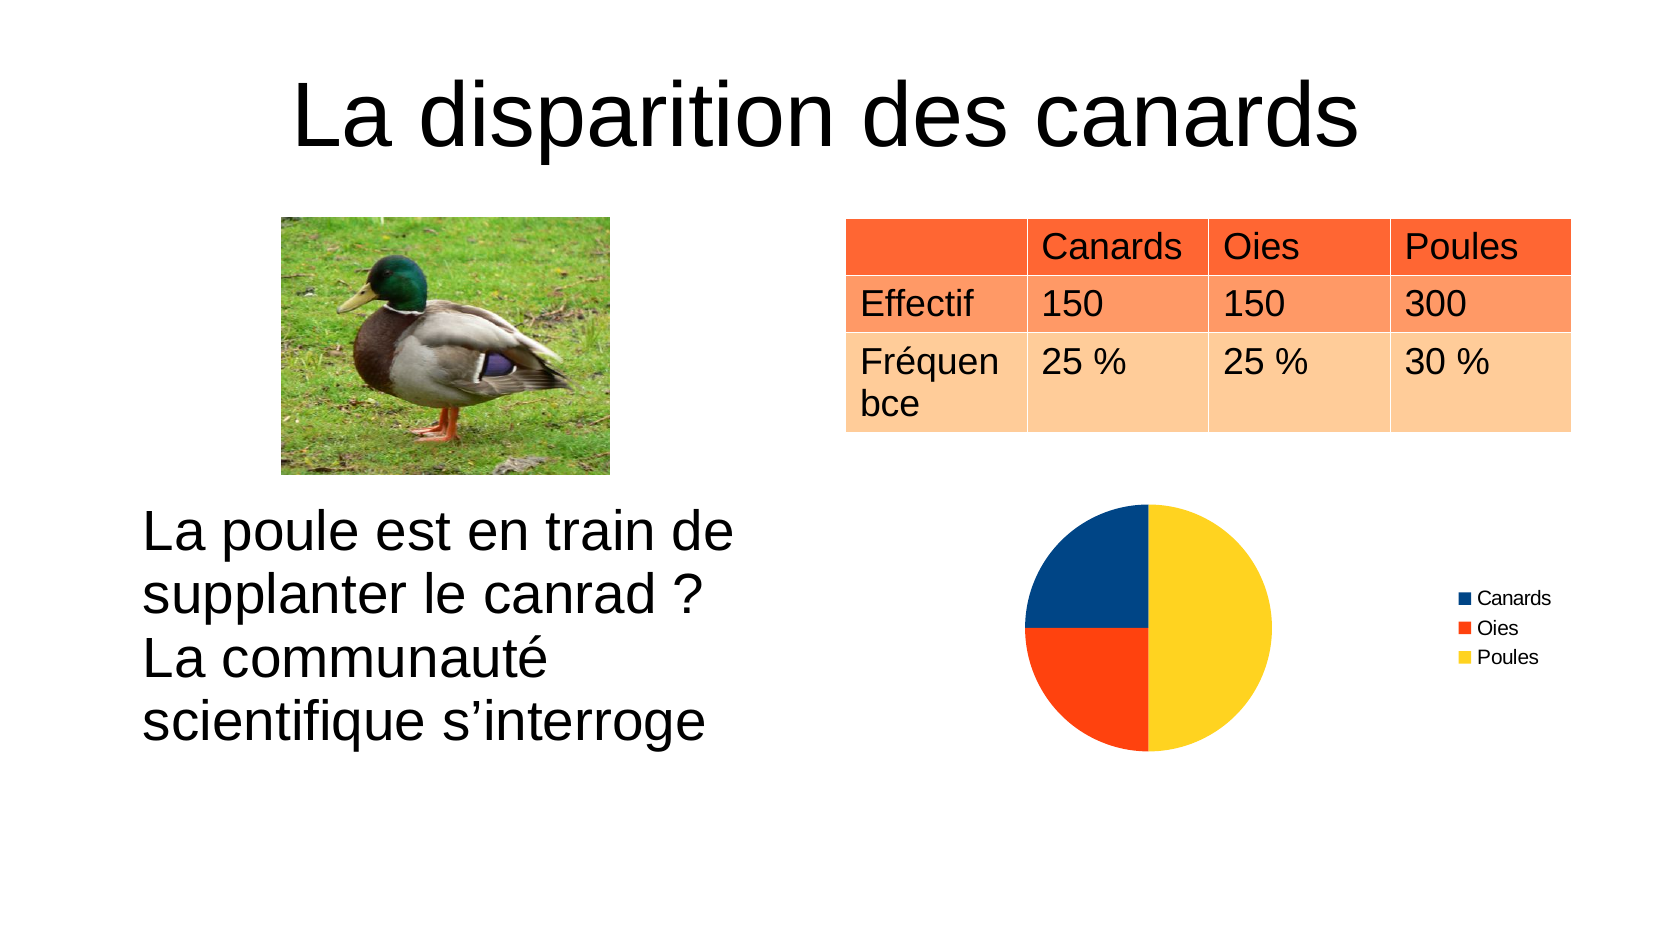

# La disparition des canards
| | Canards | Oies | Poules |
| --- | --- | --- | --- |
| Effectif | 150 | 150 | 300 |
| Fréquenbce | 25 % | 25 % | 30 % |
La poule est en train de supplanter le canrad ?
La communauté scientifique s’interroge
### Chart
| Category | valeur |
|---|---|
| Canards | 0.25 |
| Oies | 0.25 |
| Poules | 0.5 |